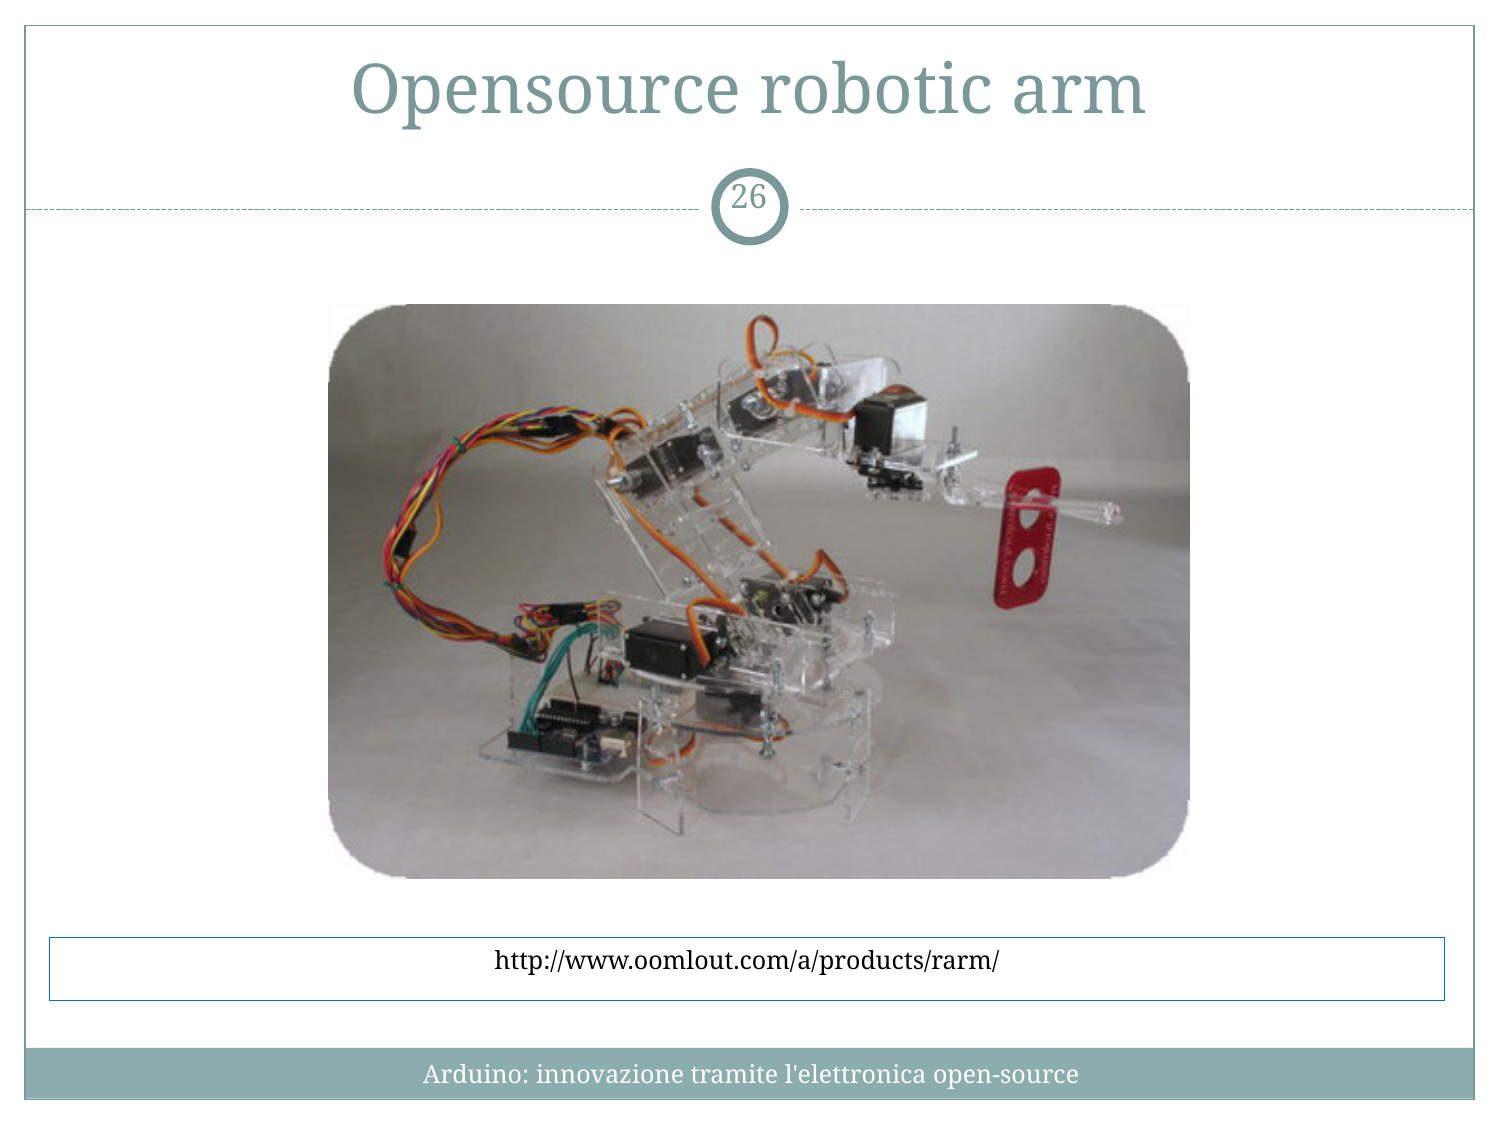

Opensource robotic arm
# http://www.oomlout.com/a/products/rarm/
Arduino: innovazione tramite l'elettronica open-source